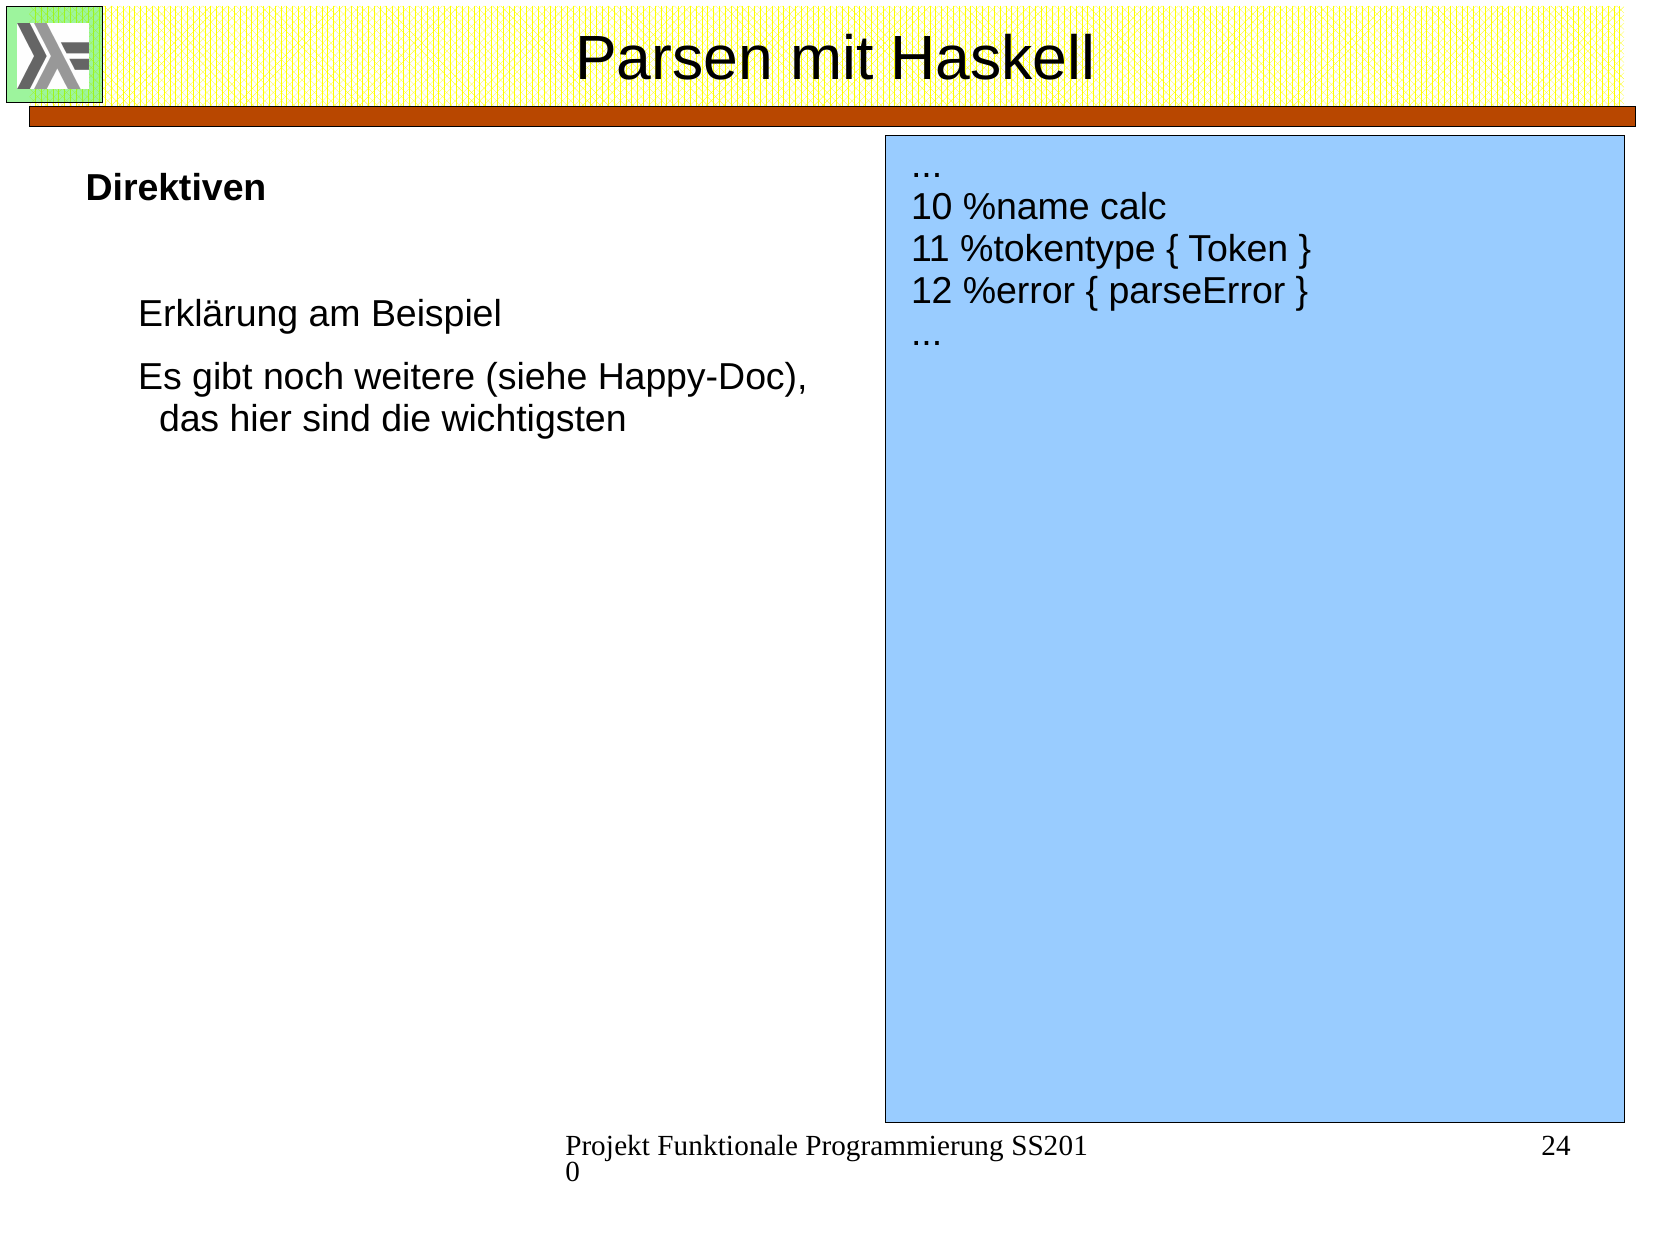

# Parsen mit Haskell
 ...
 10 %name calc
 11 %tokentype { Token }
 12 %error { parseError }
 ...
Direktiven
 Erklärung am Beispiel
 Es gibt noch weitere (siehe Happy-Doc),
 das hier sind die wichtigsten
Projekt Funktionale Programmierung SS2010
24